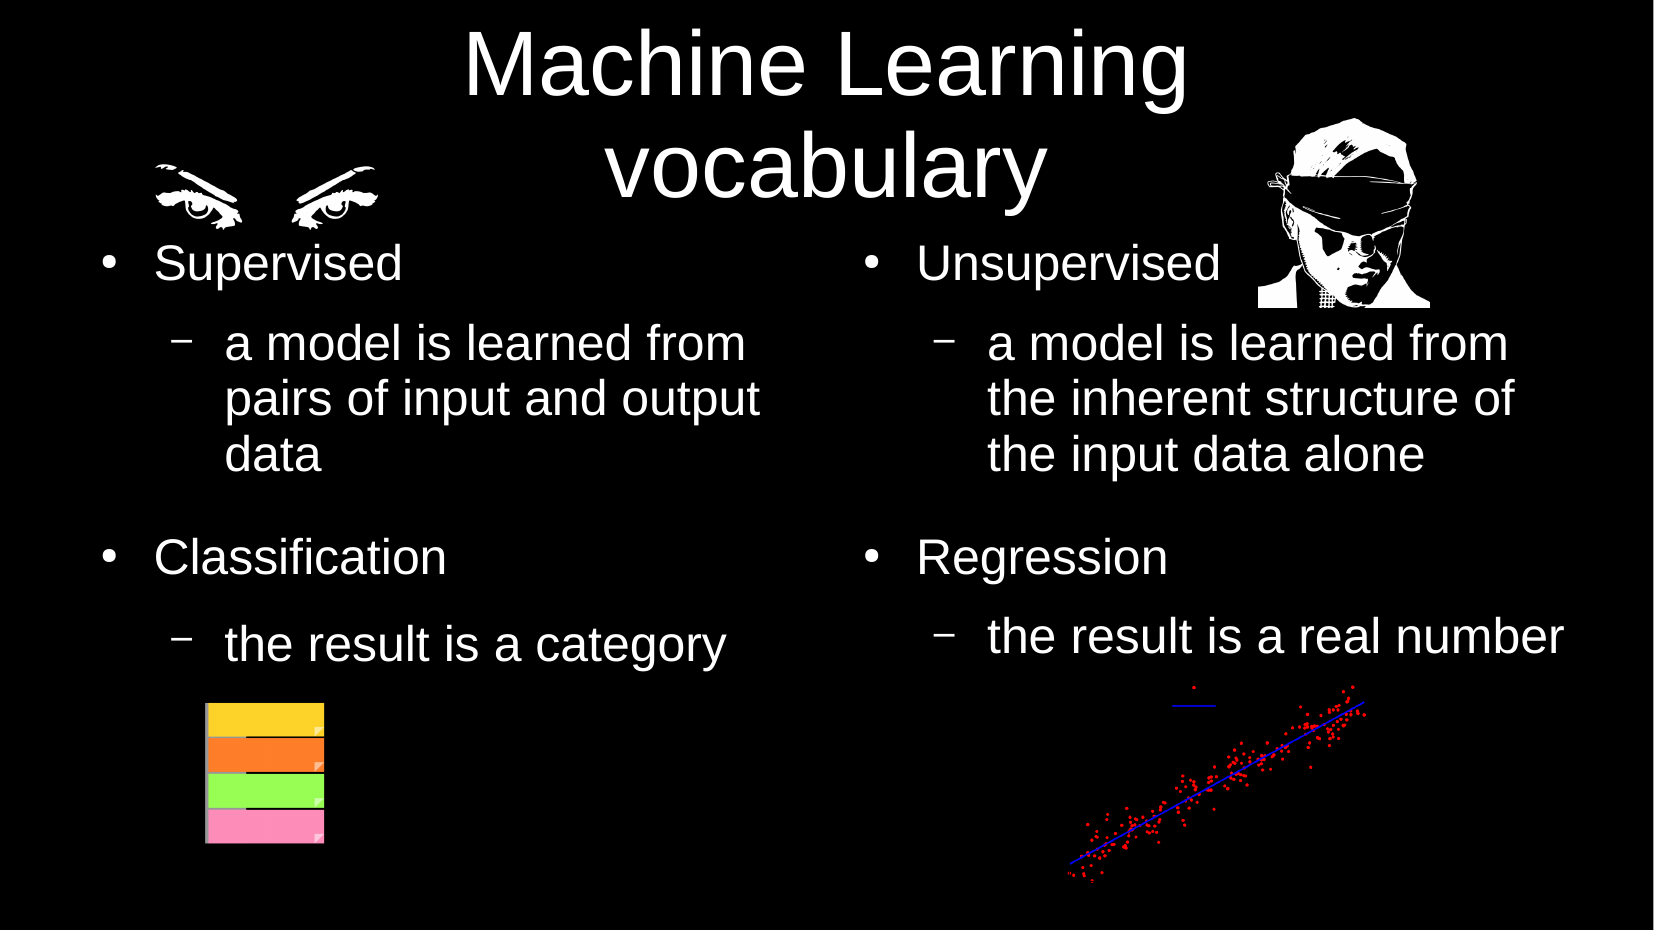

# Machine Learning vocabulary
Supervised
a model is learned from pairs of input and output data
Unsupervised
a model is learned from the inherent structure of the input data alone
Classification
the result is a category
Regression
the result is a real number